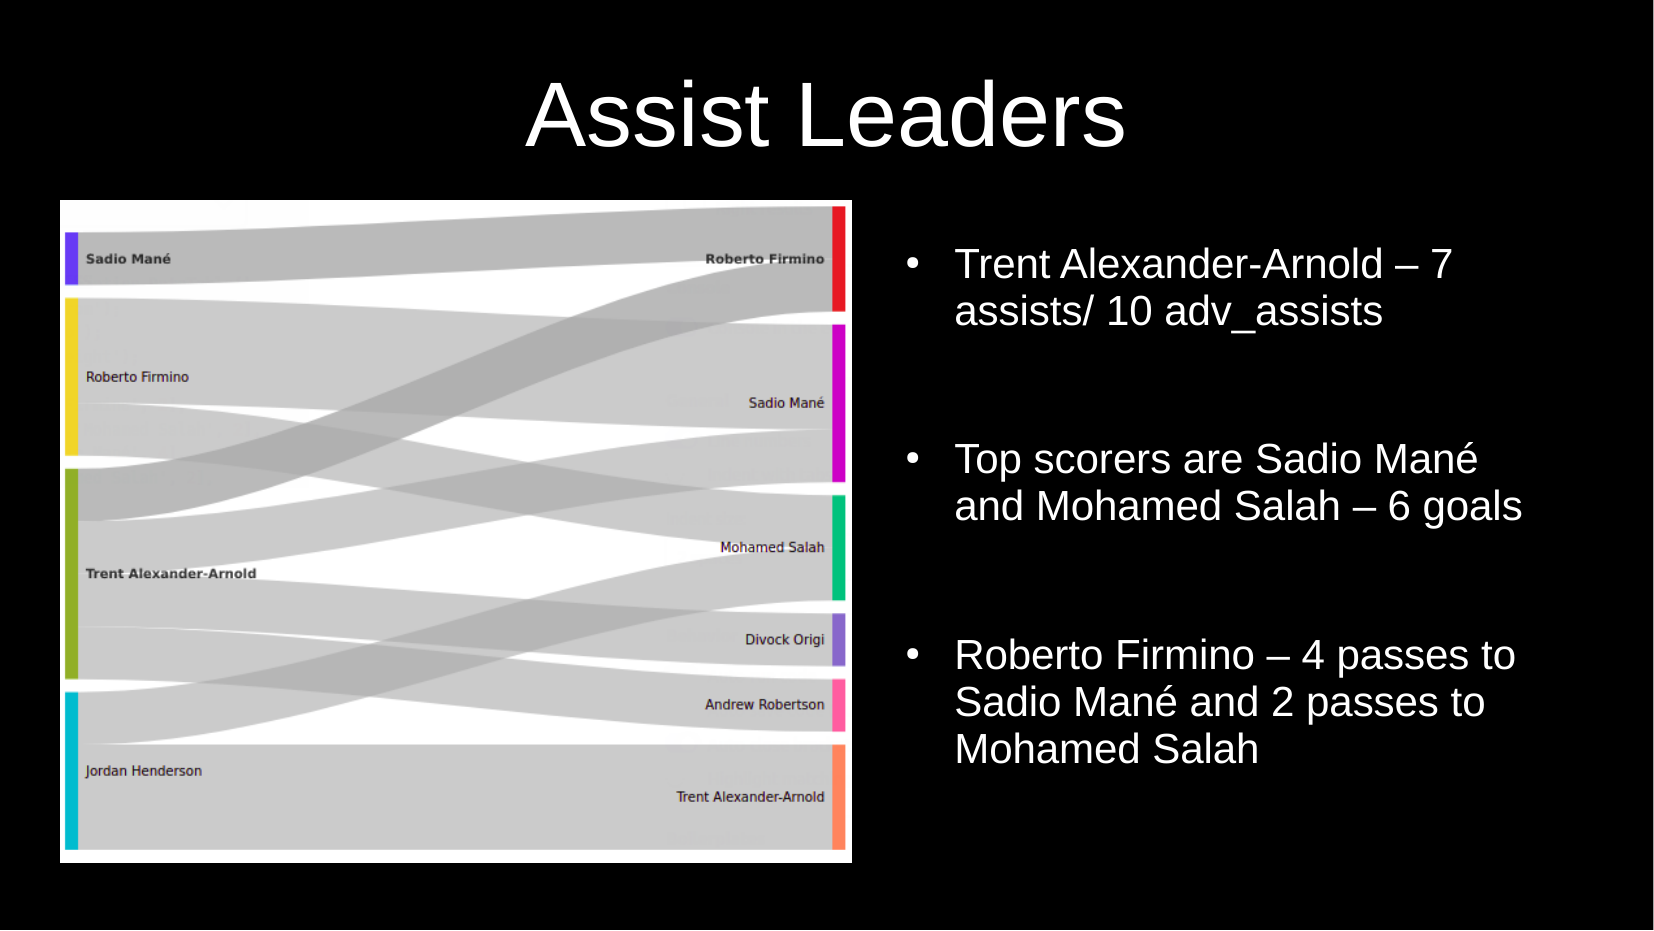

# Assist Leaders
Trent Alexander-Arnold – 7 assists/ 10 adv_assists
Top scorers are Sadio Mané and Mohamed Salah – 6 goals
Roberto Firmino – 4 passes to Sadio Mané and 2 passes to Mohamed Salah